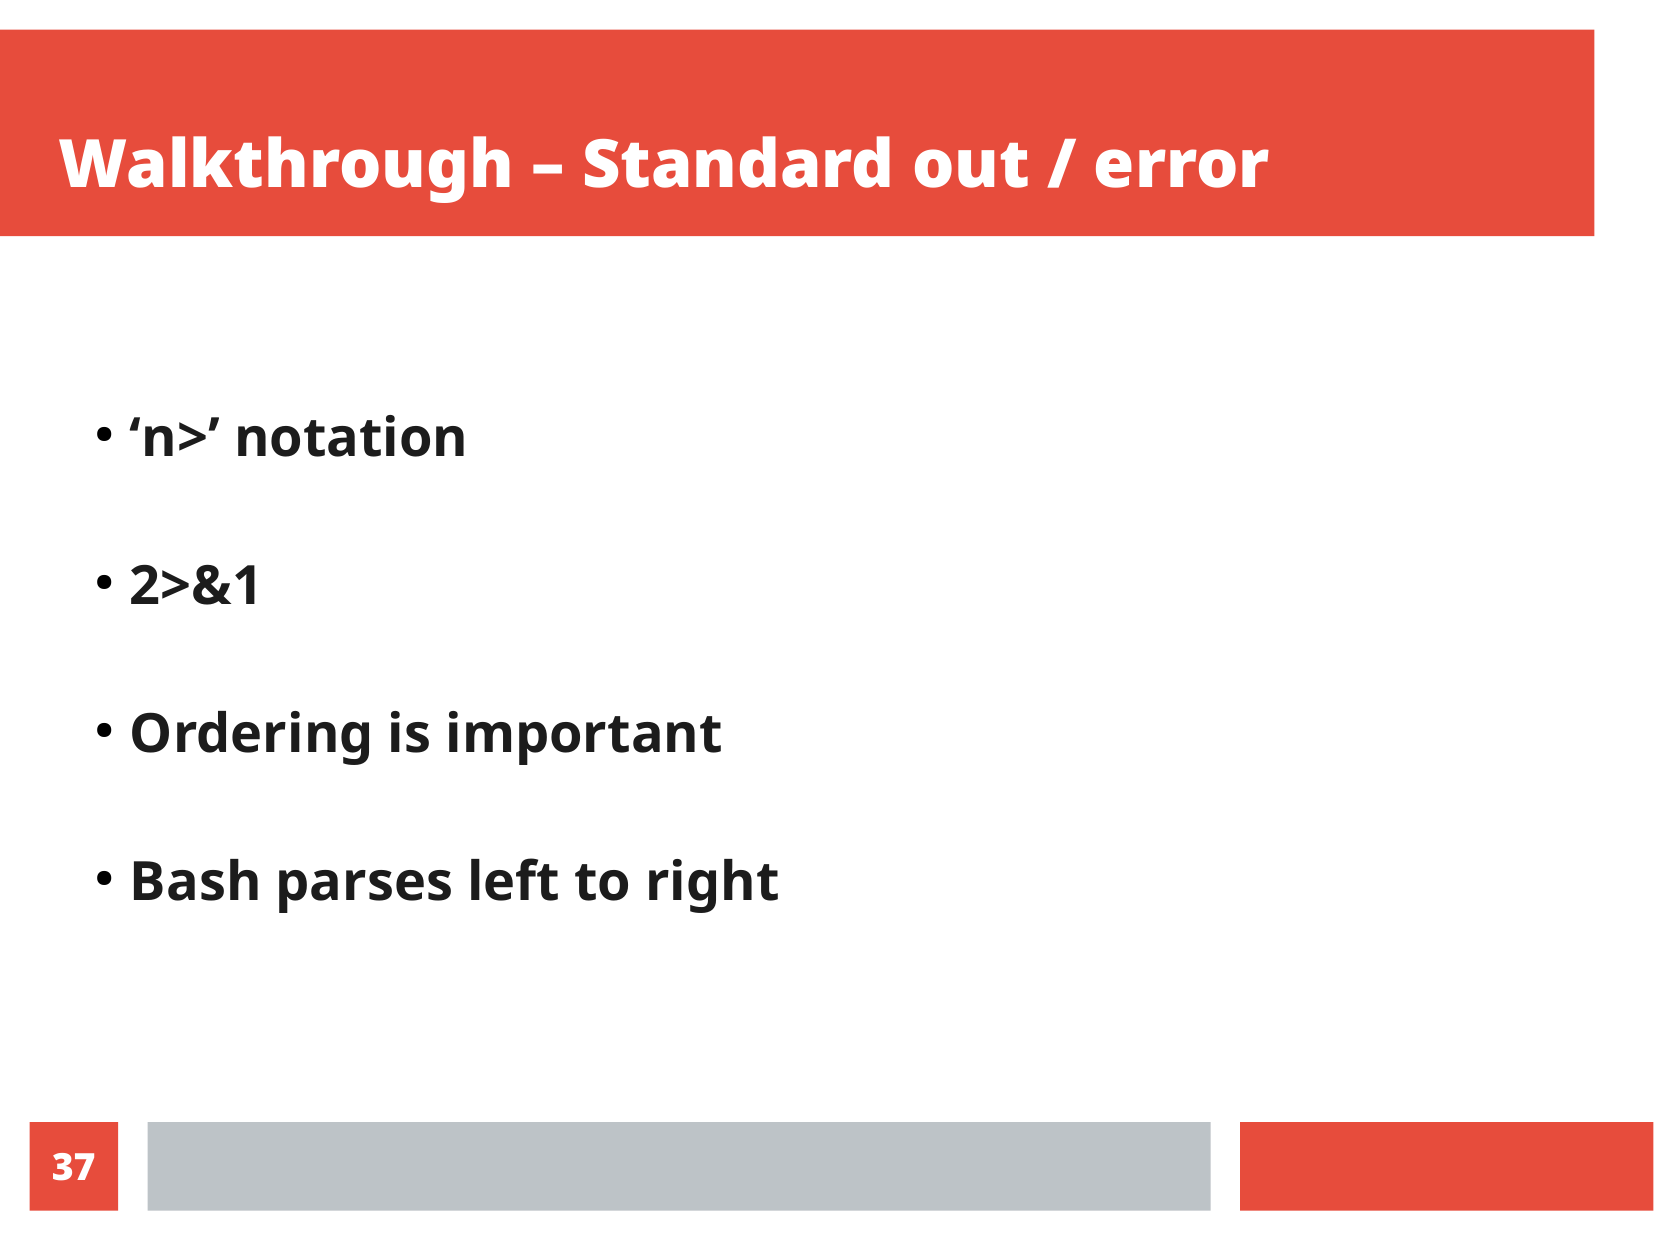

# Walkthrough – Standard out / error
‘n>’ notation
2>&1
Ordering is important
Bash parses left to right
37